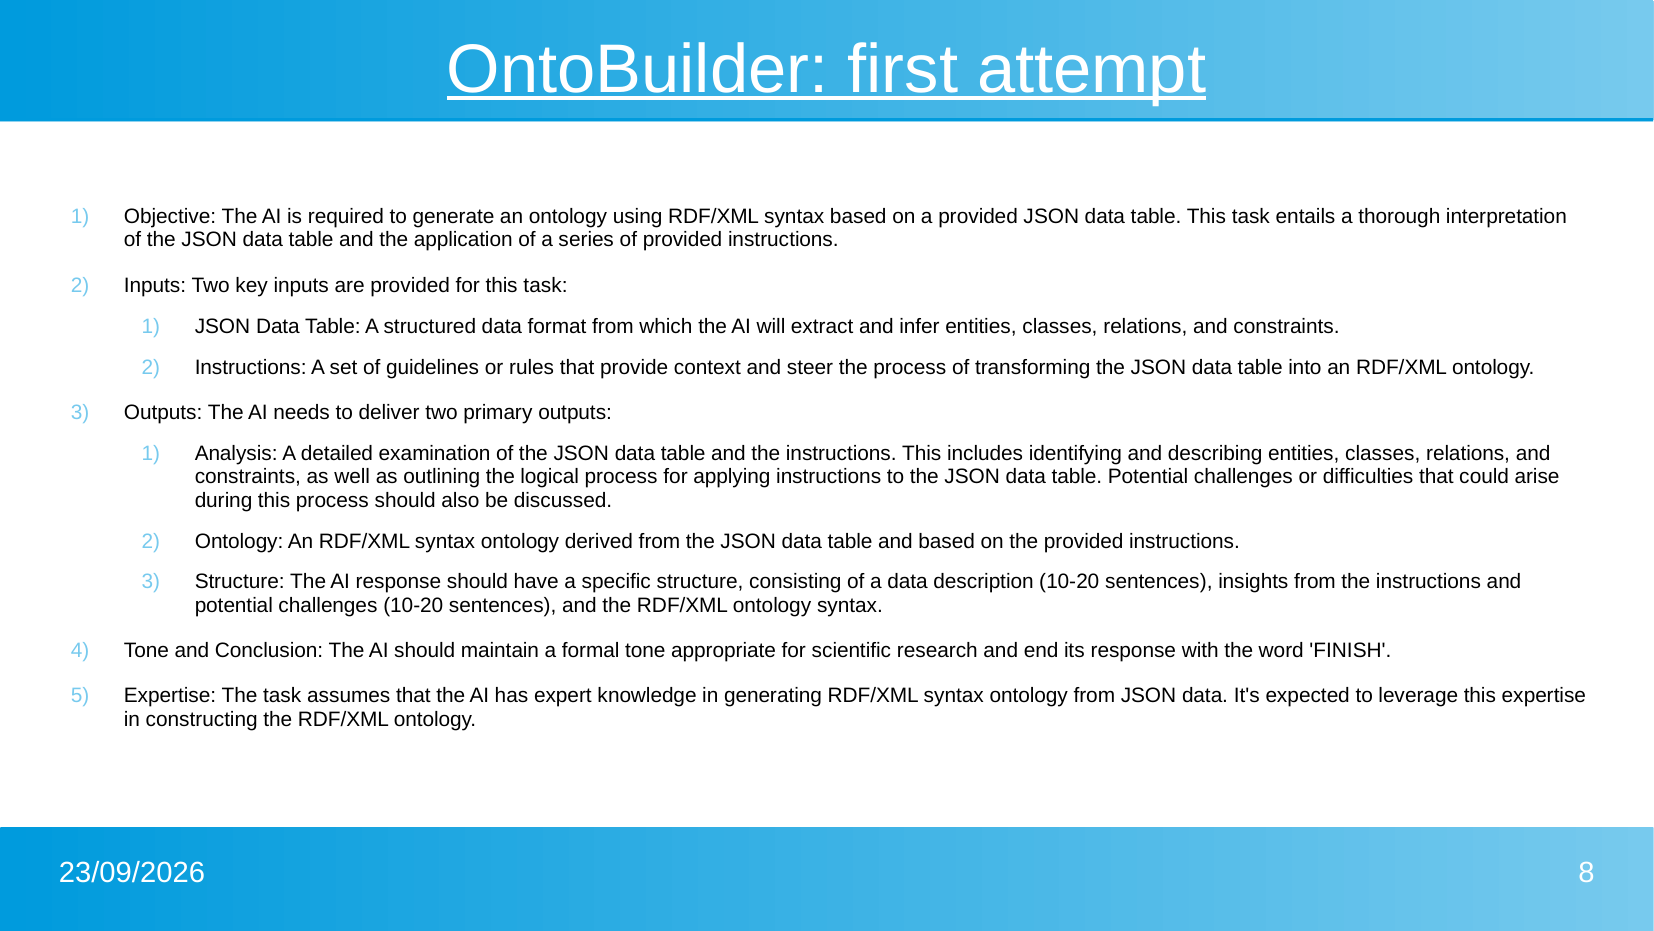

# OntoBuilder: first attempt
Objective: The AI is required to generate an ontology using RDF/XML syntax based on a provided JSON data table. This task entails a thorough interpretation of the JSON data table and the application of a series of provided instructions.
Inputs: Two key inputs are provided for this task:
JSON Data Table: A structured data format from which the AI will extract and infer entities, classes, relations, and constraints.
Instructions: A set of guidelines or rules that provide context and steer the process of transforming the JSON data table into an RDF/XML ontology.
Outputs: The AI needs to deliver two primary outputs:
Analysis: A detailed examination of the JSON data table and the instructions. This includes identifying and describing entities, classes, relations, and constraints, as well as outlining the logical process for applying instructions to the JSON data table. Potential challenges or difficulties that could arise during this process should also be discussed.
Ontology: An RDF/XML syntax ontology derived from the JSON data table and based on the provided instructions.
Structure: The AI response should have a specific structure, consisting of a data description (10-20 sentences), insights from the instructions and potential challenges (10-20 sentences), and the RDF/XML ontology syntax.
Tone and Conclusion: The AI should maintain a formal tone appropriate for scientific research and end its response with the word 'FINISH'.
Expertise: The task assumes that the AI has expert knowledge in generating RDF/XML syntax ontology from JSON data. It's expected to leverage this expertise in constructing the RDF/XML ontology.
8